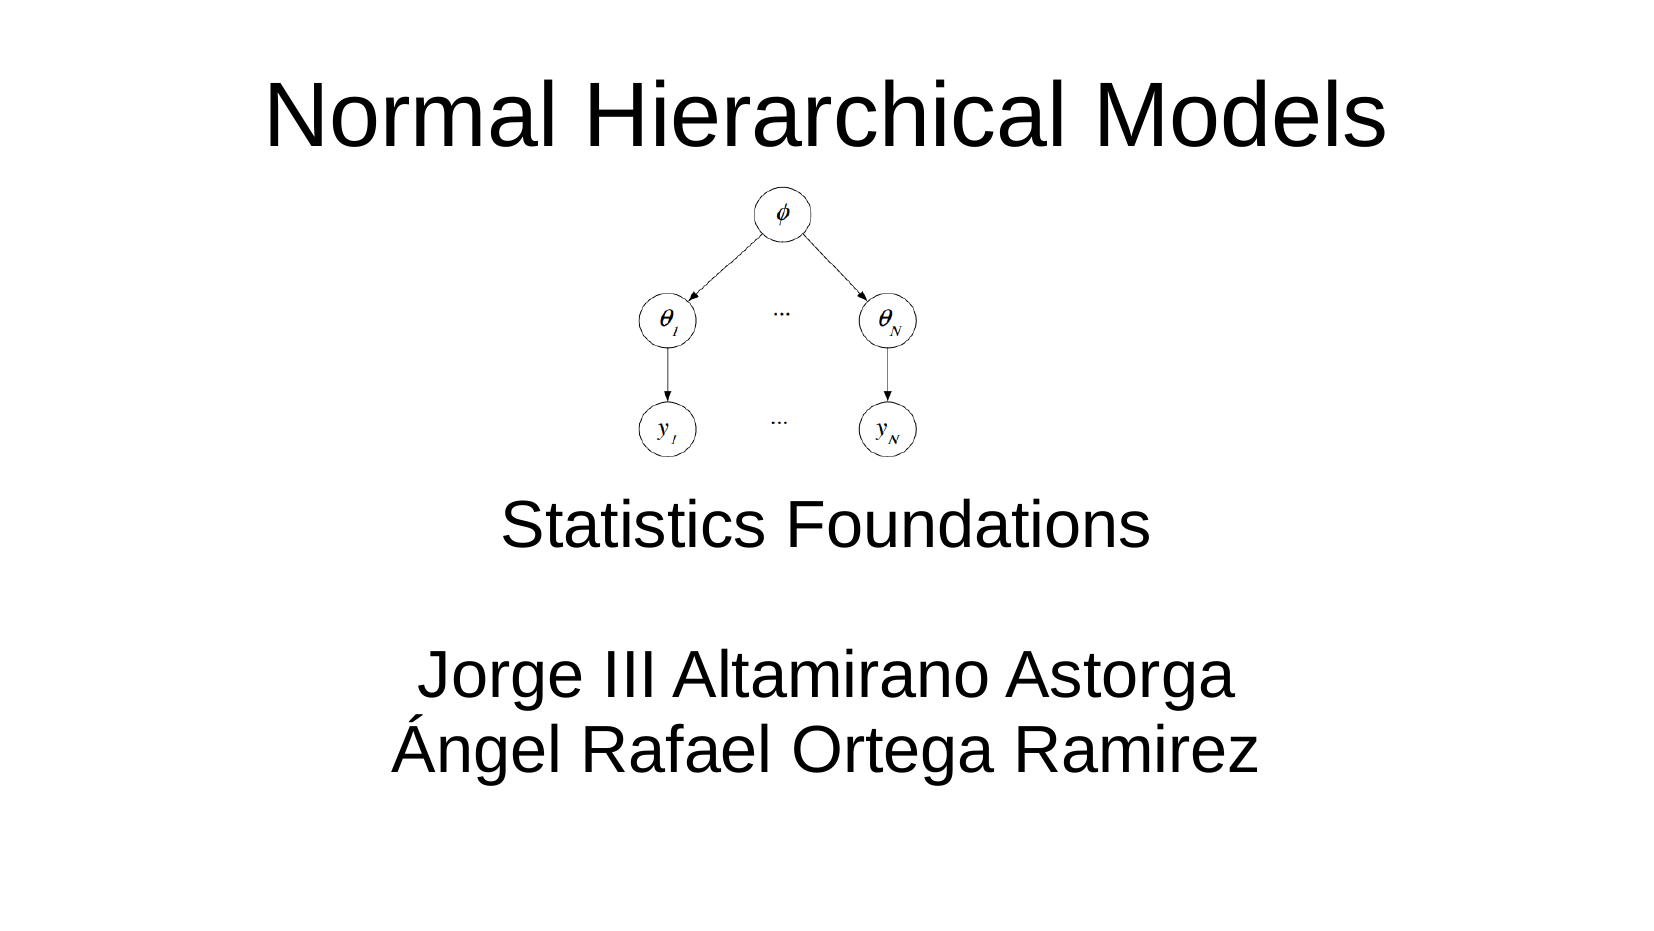

# Normal Hierarchical Models
Statistics Foundations
Jorge III Altamirano Astorga
Ángel Rafael Ortega Ramirez